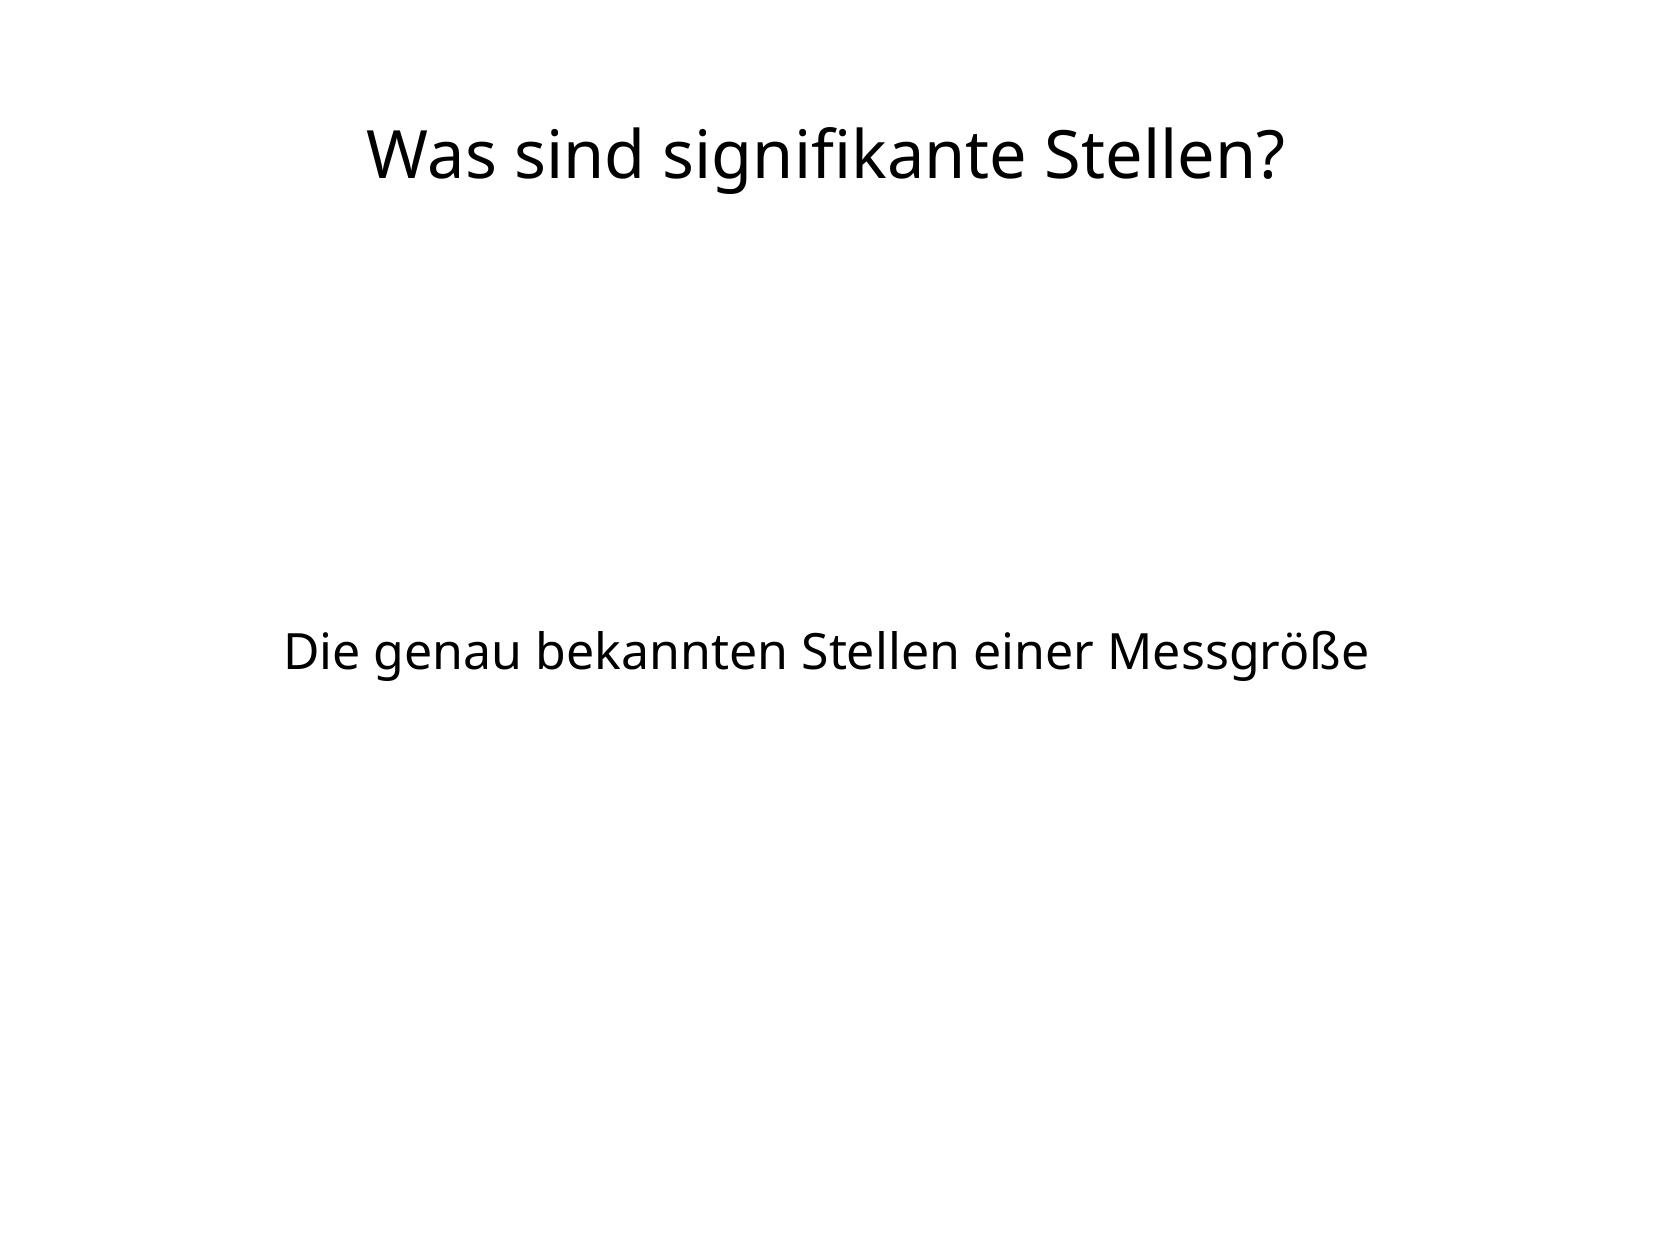

# Was sind signifikante Stellen?
Die genau bekannten Stellen einer Messgröße